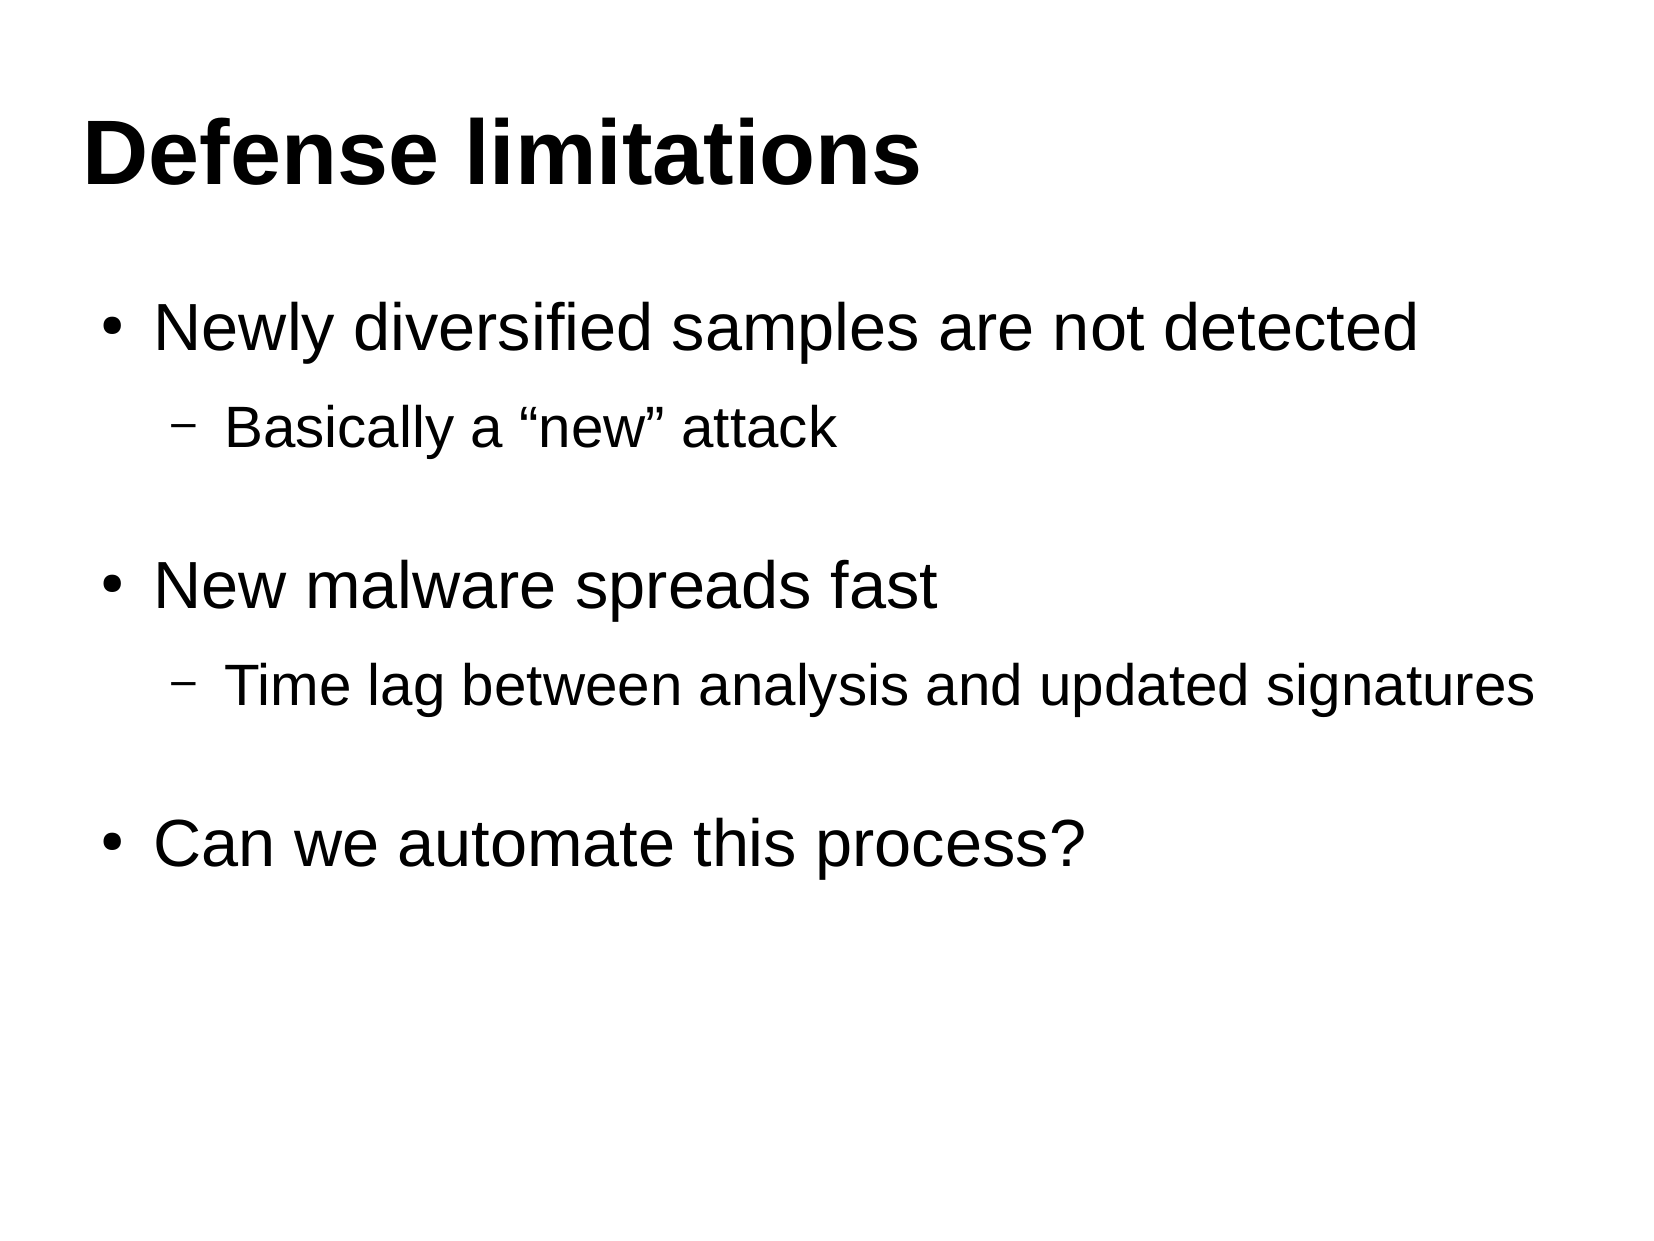

# Defense limitations
Newly diversified samples are not detected
Basically a “new” attack
New malware spreads fast
Time lag between analysis and updated signatures
Can we automate this process?